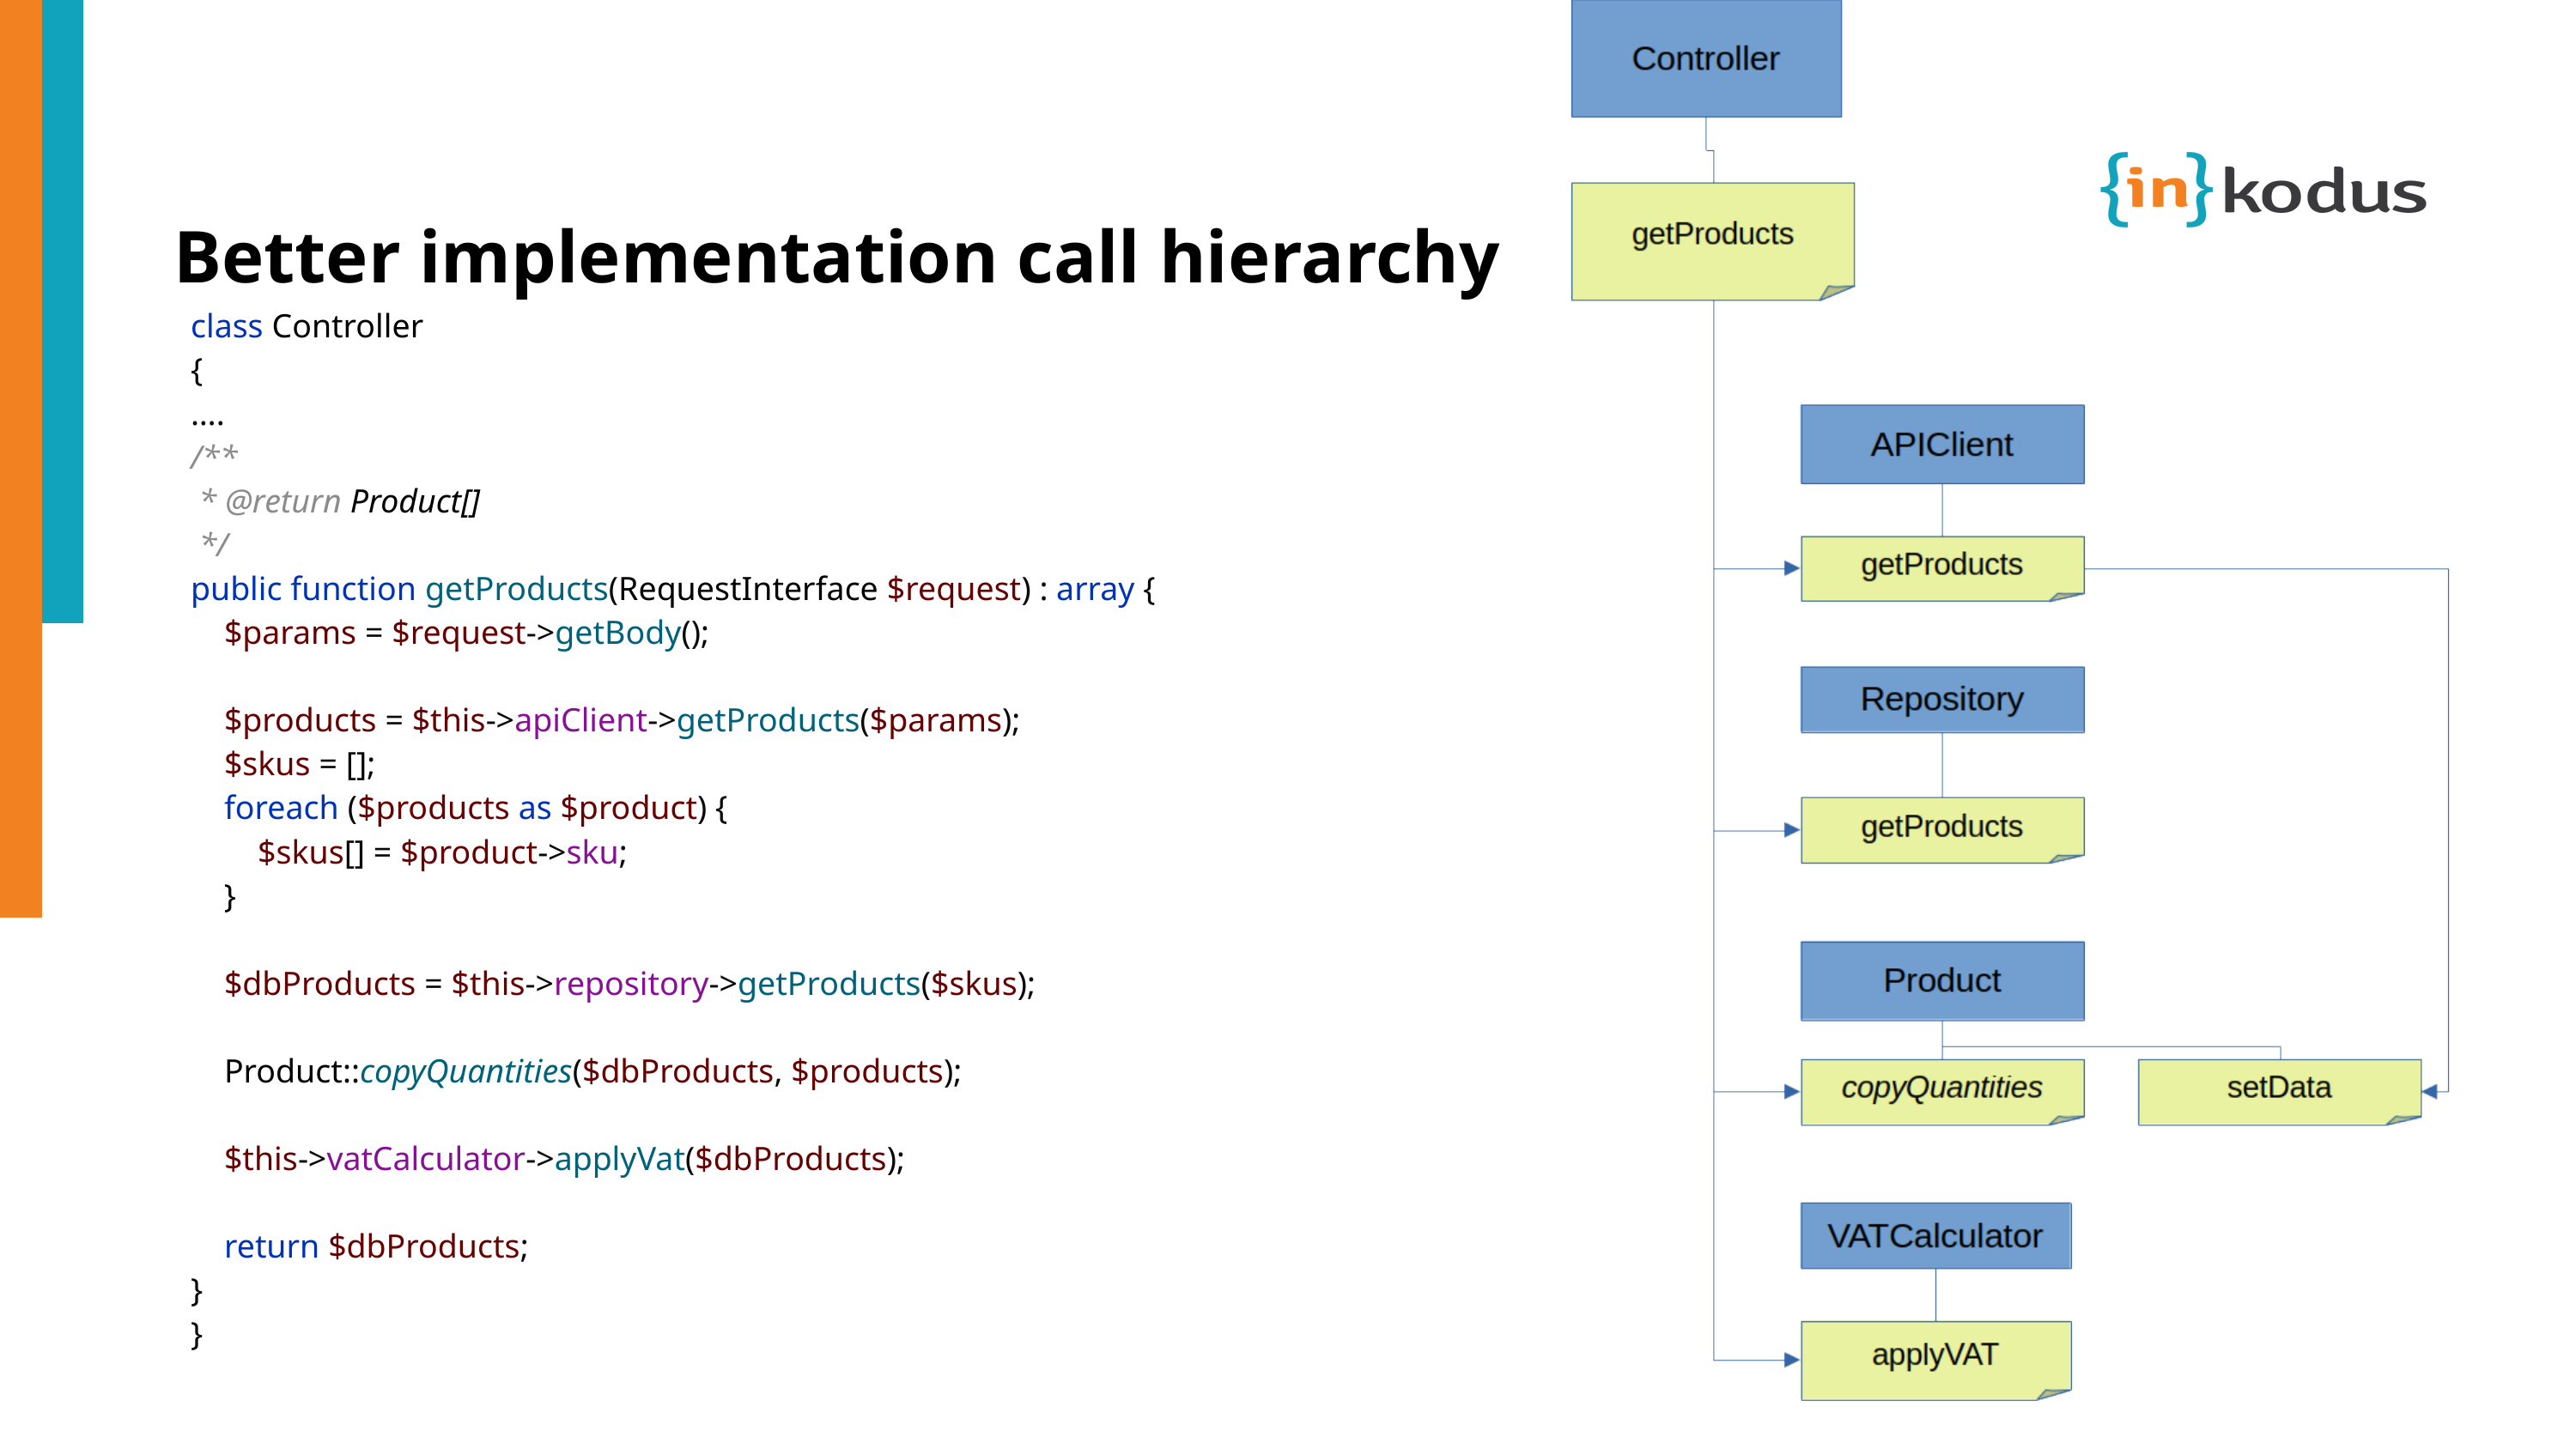

Better implementation call hierarchy
class Controller
{
….
/**
 * @return Product[]
 */
public function getProducts(RequestInterface $request) : array {
 $params = $request->getBody();
 $products = $this->apiClient->getProducts($params);
 $skus = [];
 foreach ($products as $product) {
 $skus[] = $product->sku;
 }
 $dbProducts = $this->repository->getProducts($skus);
 Product::copyQuantities($dbProducts, $products);
 $this->vatCalculator->applyVat($dbProducts);
 return $dbProducts;
}
}